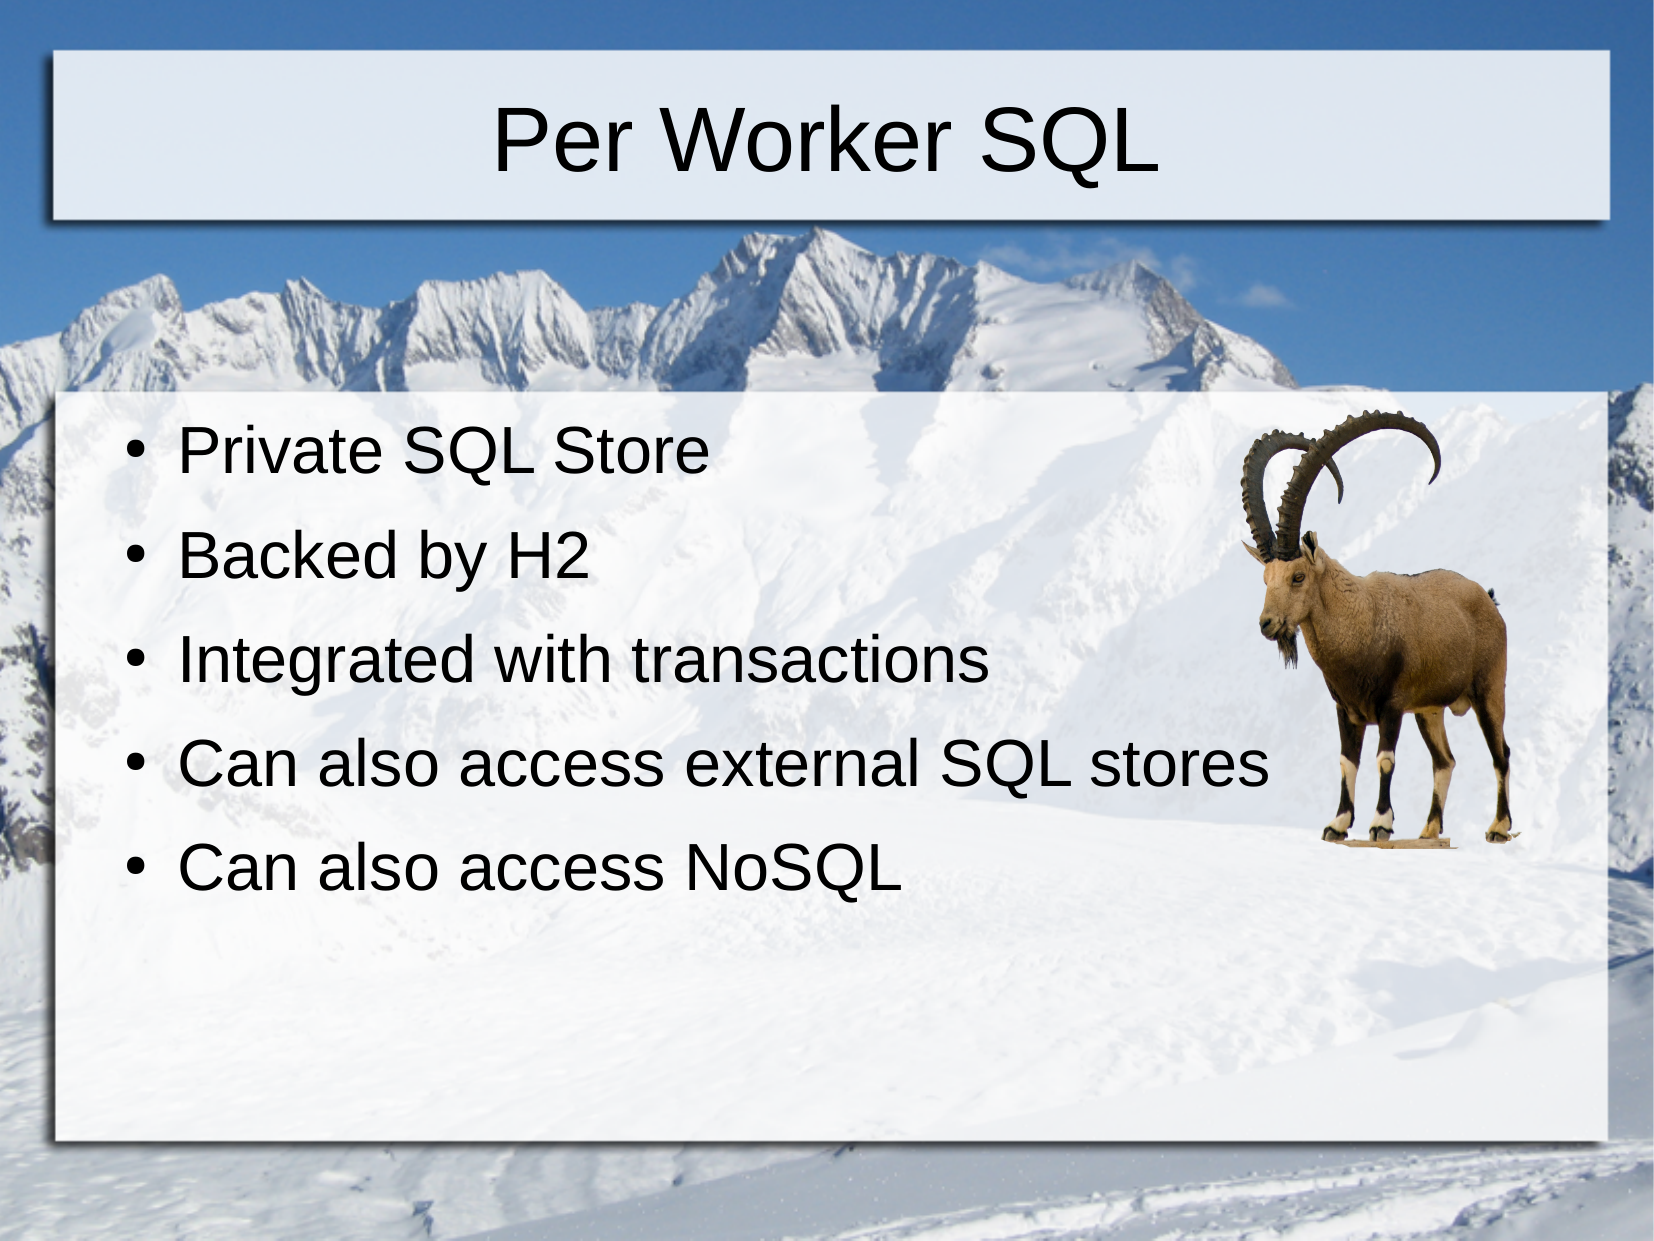

# Per Worker SQL
Private SQL Store
Backed by H2
Integrated with transactions
Can also access external SQL stores
Can also access NoSQL